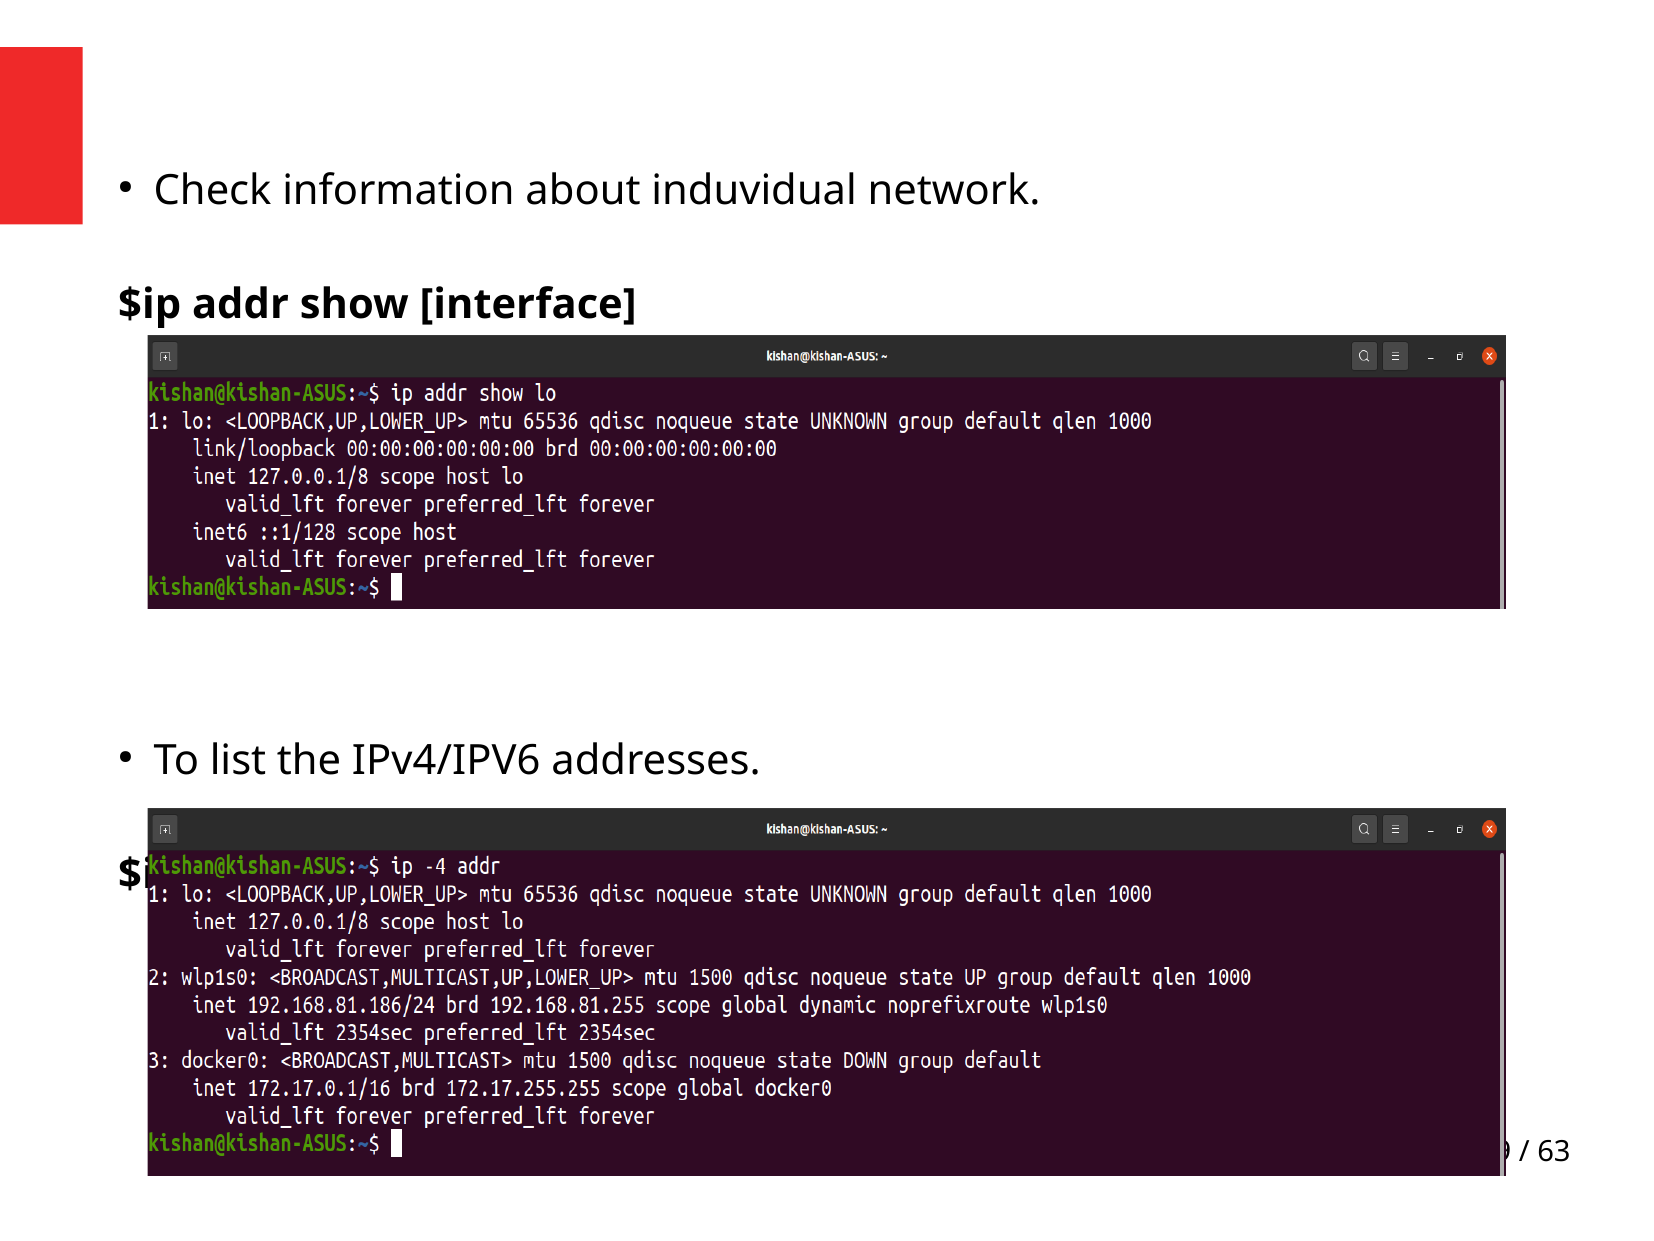

# Check information about induvidual network.
$ip addr show [interface]
To list the IPv4/IPV6 addresses.
$ip -4/-6 addr
9